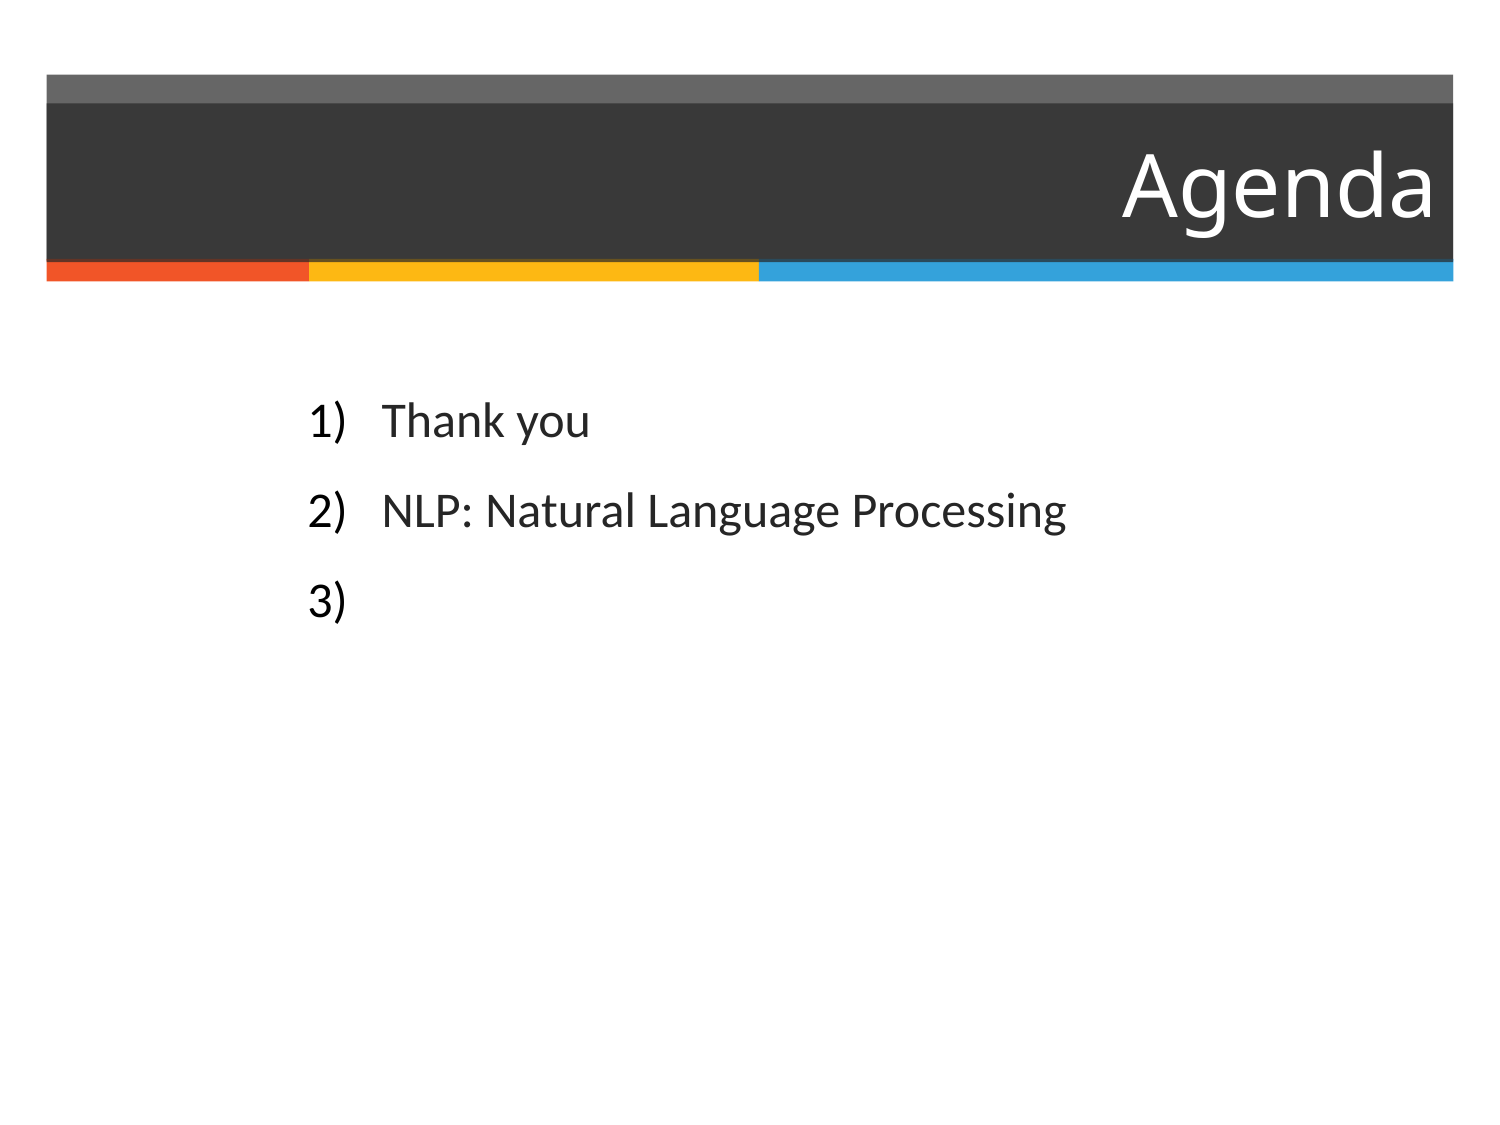

# Agenda
Thank you
NLP: Natural Language Processing